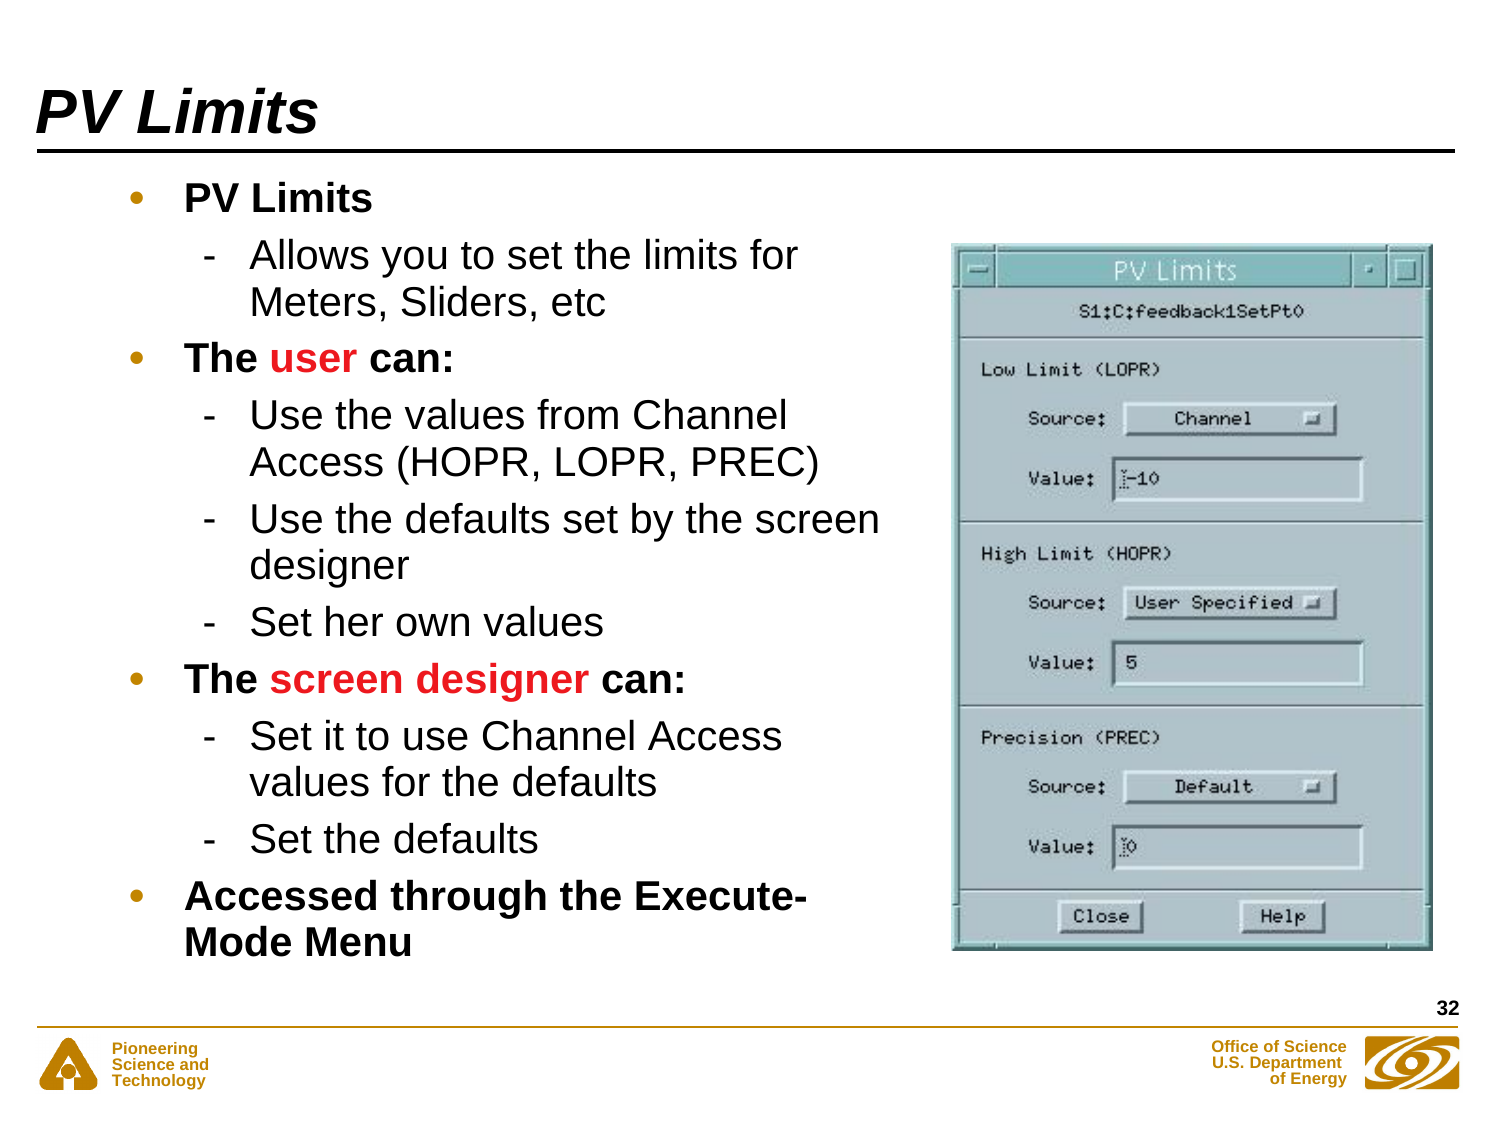

# PV Limits
PV Limits
Allows you to set the limits for Meters, Sliders, etc
The user can:
Use the values from Channel Access (HOPR, LOPR, PREC)
Use the defaults set by the screen designer
Set her own values
The screen designer can:
Set it to use Channel Access values for the defaults
Set the defaults
Accessed through the Execute-Mode Menu
32